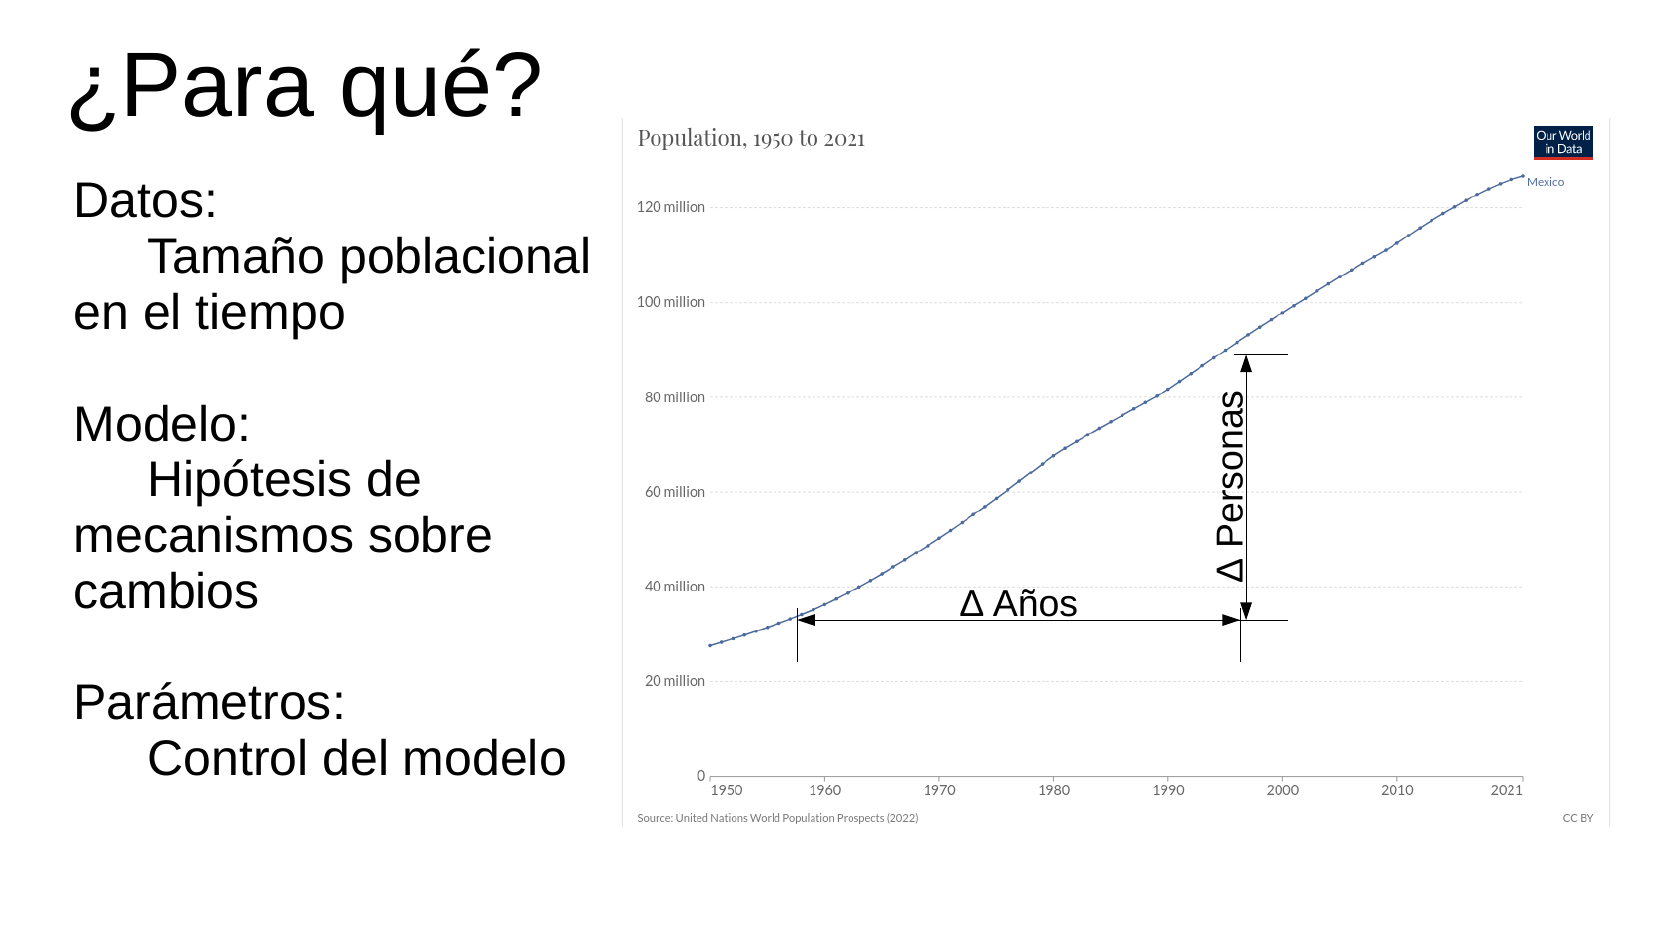

# ¿Para qué?
Datos:
	Tamaño poblacional en el tiempo
Modelo:
	Hipótesis de mecanismos sobre cambios
Parámetros:
	Control del modelo